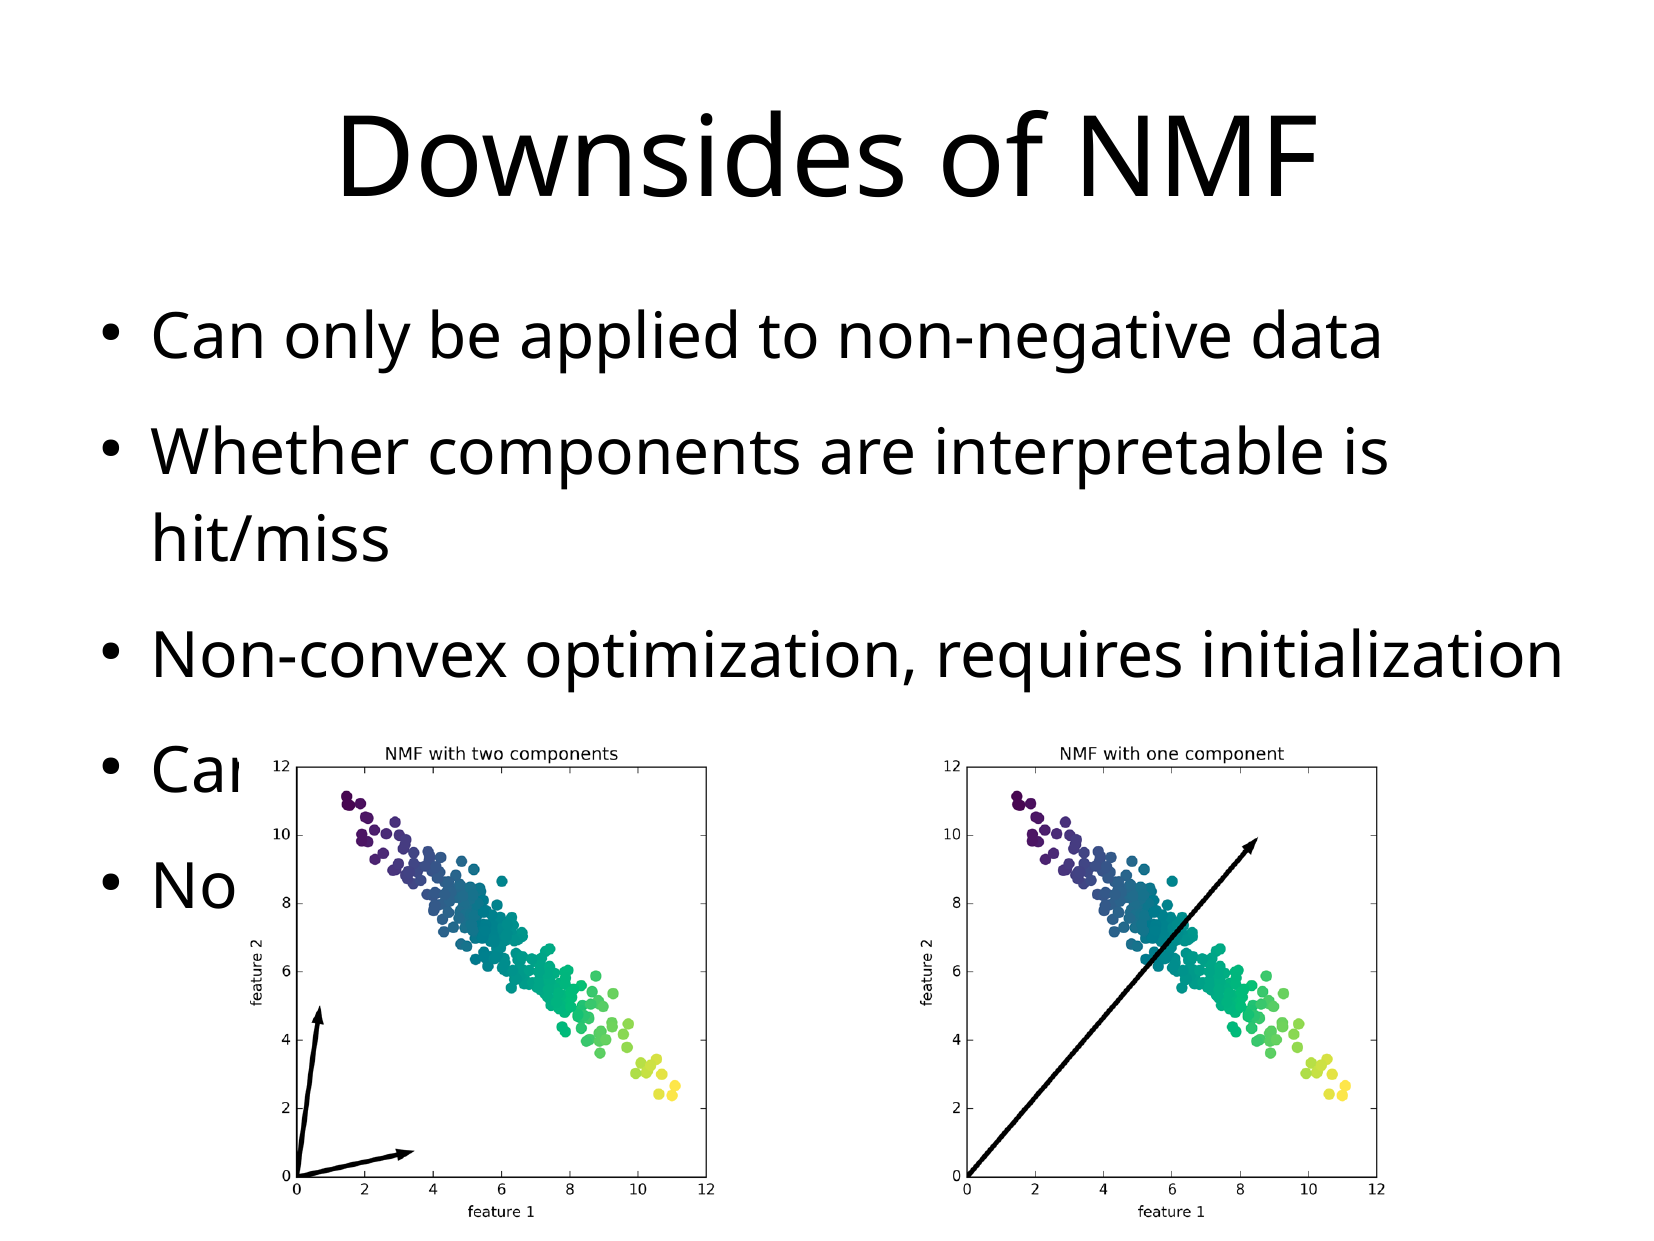

# Downsides of NMF
Can only be applied to non-negative data
Whether components are interpretable is hit/miss
Non-convex optimization, requires initialization
Can be slow on large datasets
Not orthogonal